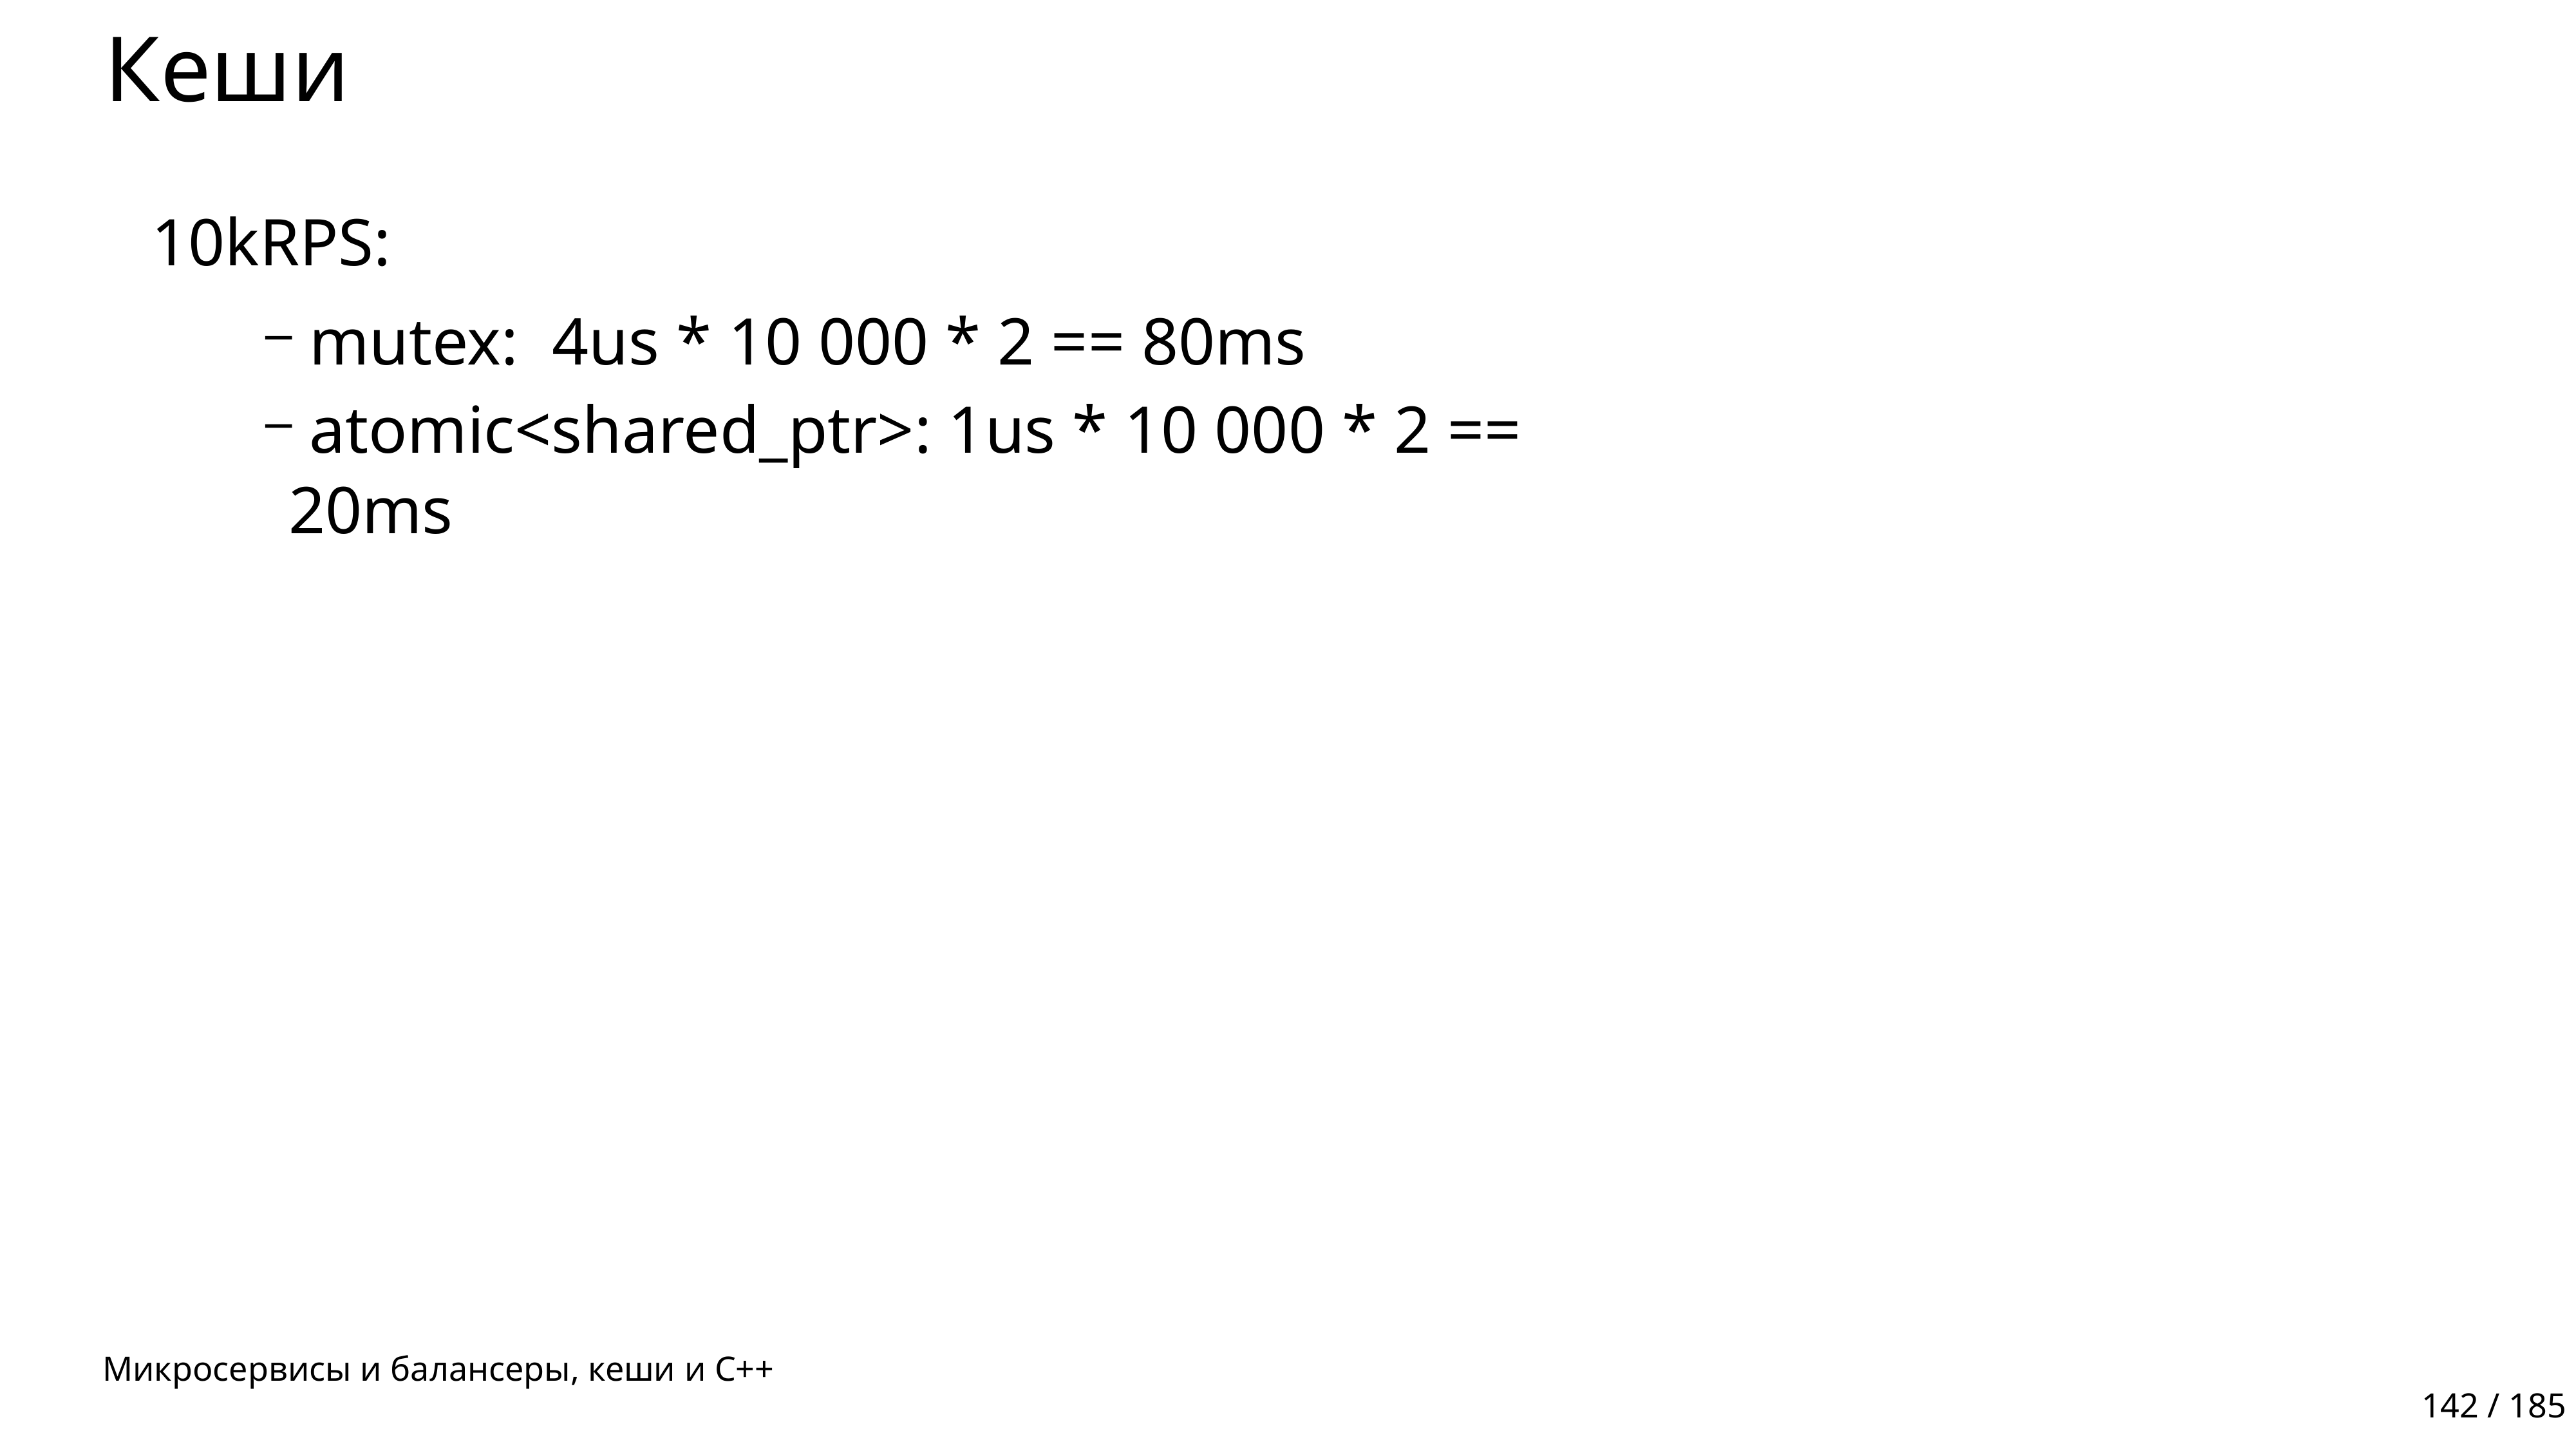

Кеши
# 10kRPS:
 mutex: 4us * 10 000 * 2 == 80ms
 atomic<shared_ptr>: 1us * 10 000 * 2 == 20ms
Микросервисы и балансеры, кеши и C++